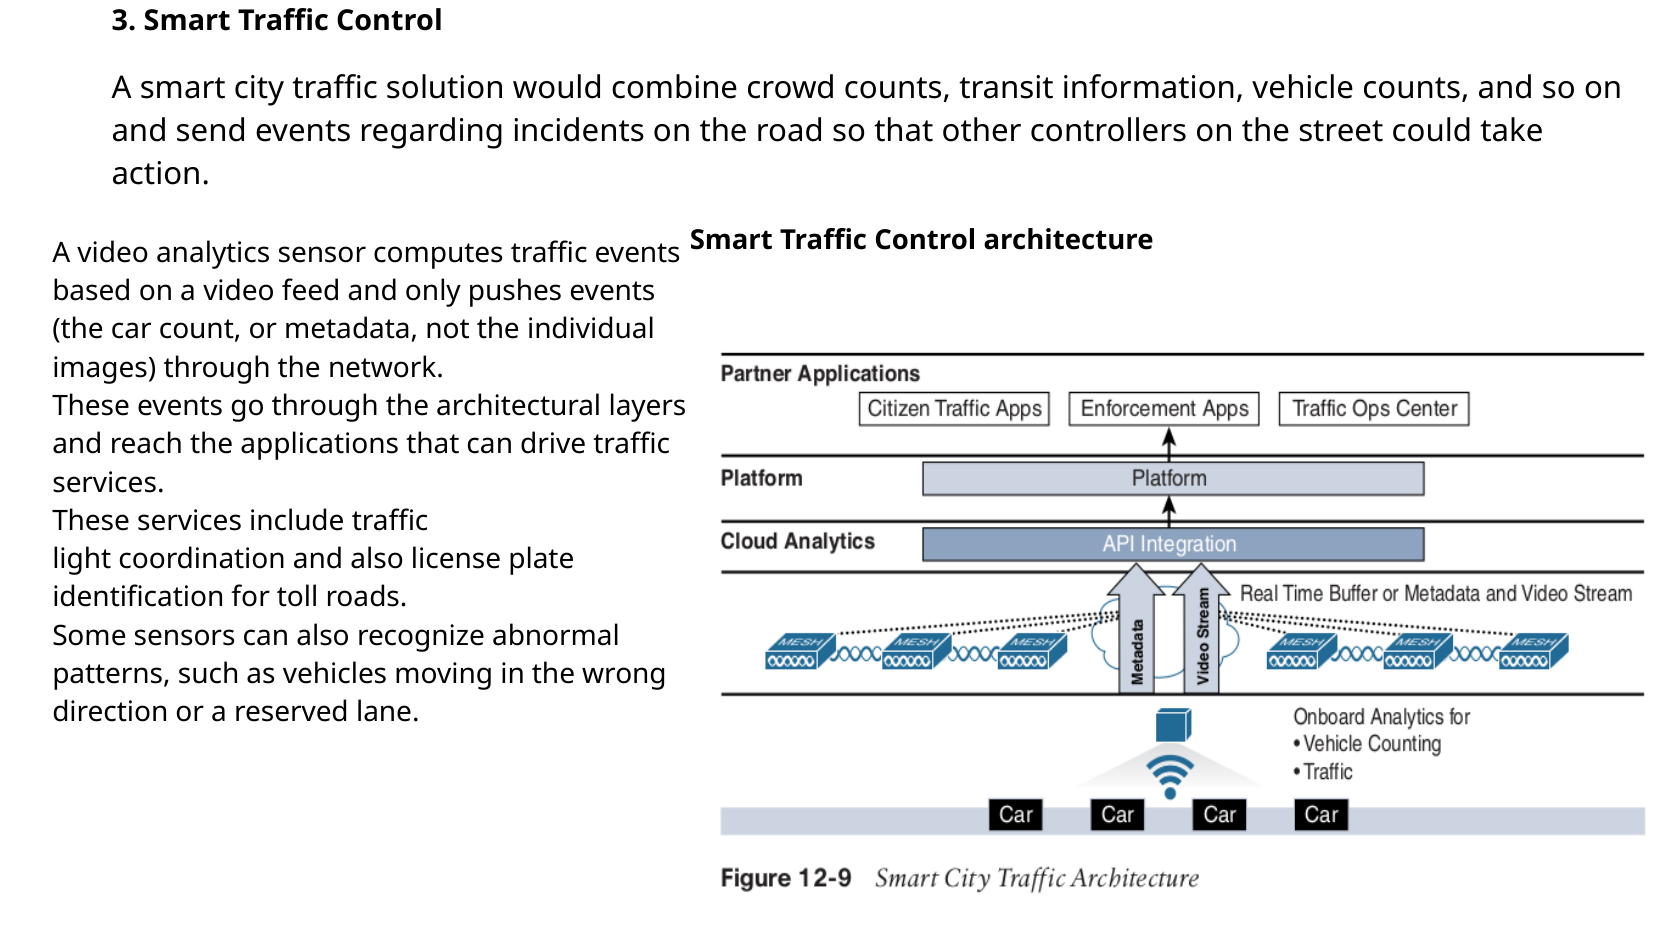

# 3. Smart Traffic Control
A smart city traffic solution would combine crowd counts, transit information, vehicle counts, and so on and send events regarding incidents on the road so that other controllers on the street could take action.
 									 Smart Traffic Control architecture
A video analytics sensor computes traffic events based on a video feed and only pushes events (the car count, or metadata, not the individual images) through the network.
These events go through the architectural layers and reach the applications that can drive traffic services.
These services include traffic
light coordination and also license plate identification for toll roads.
Some sensors can also recognize abnormal patterns, such as vehicles moving in the wrong direction or a reserved lane.